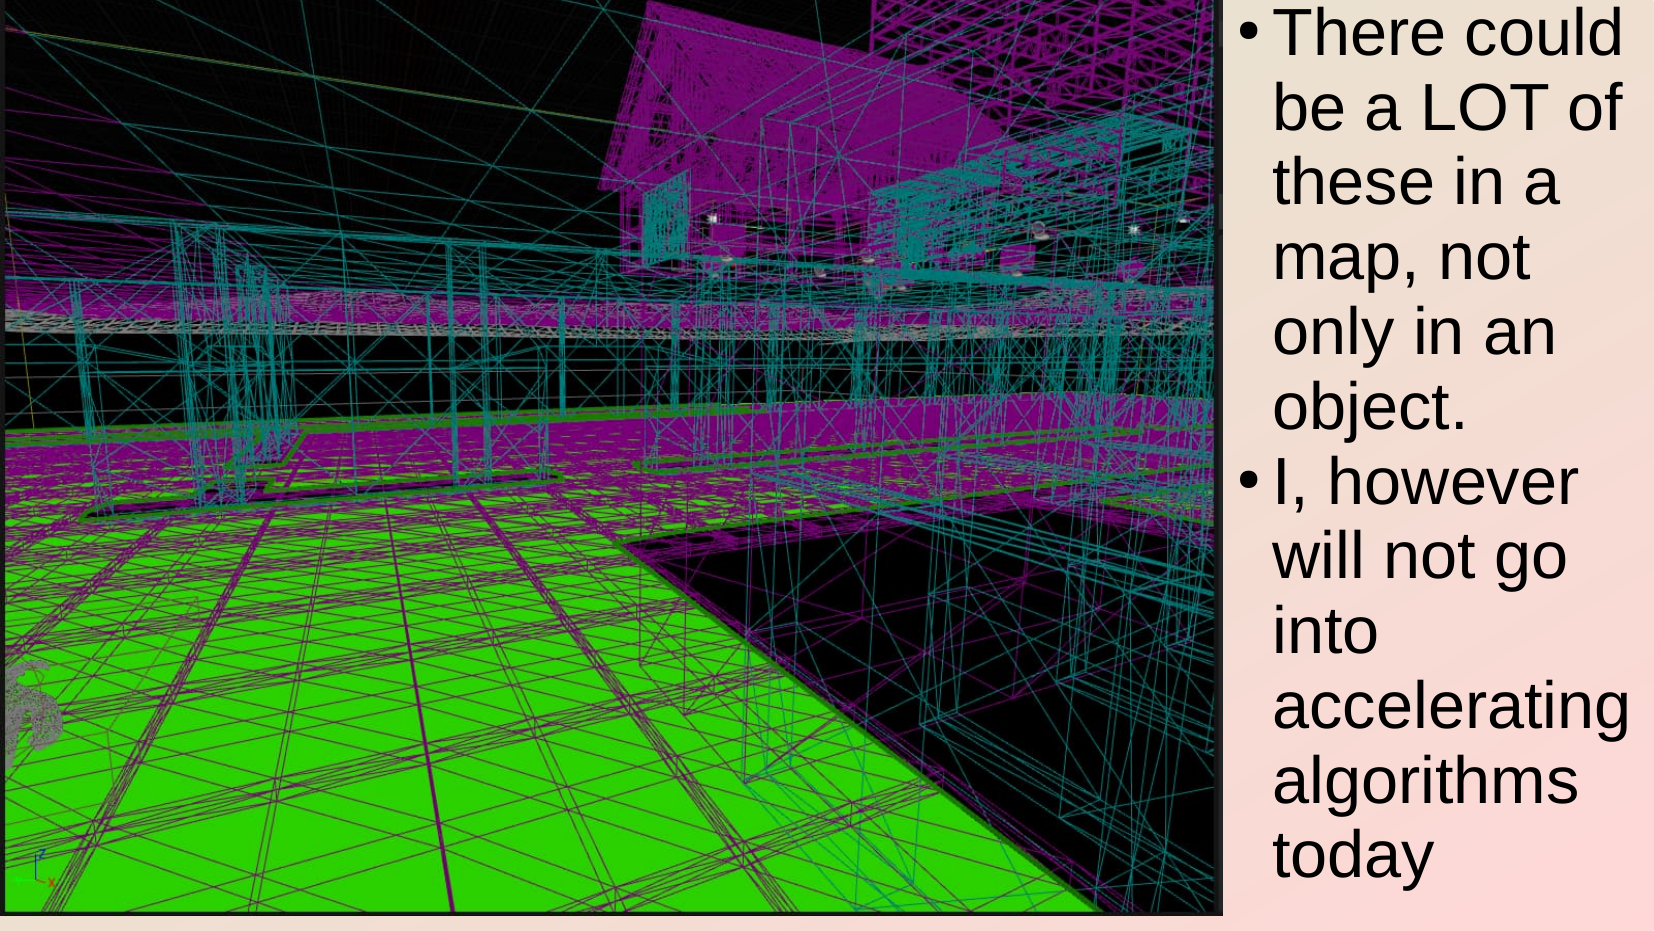

There could be a LOT of these in a map, not only in an object.
I, however will not go into accelerating algorithms today